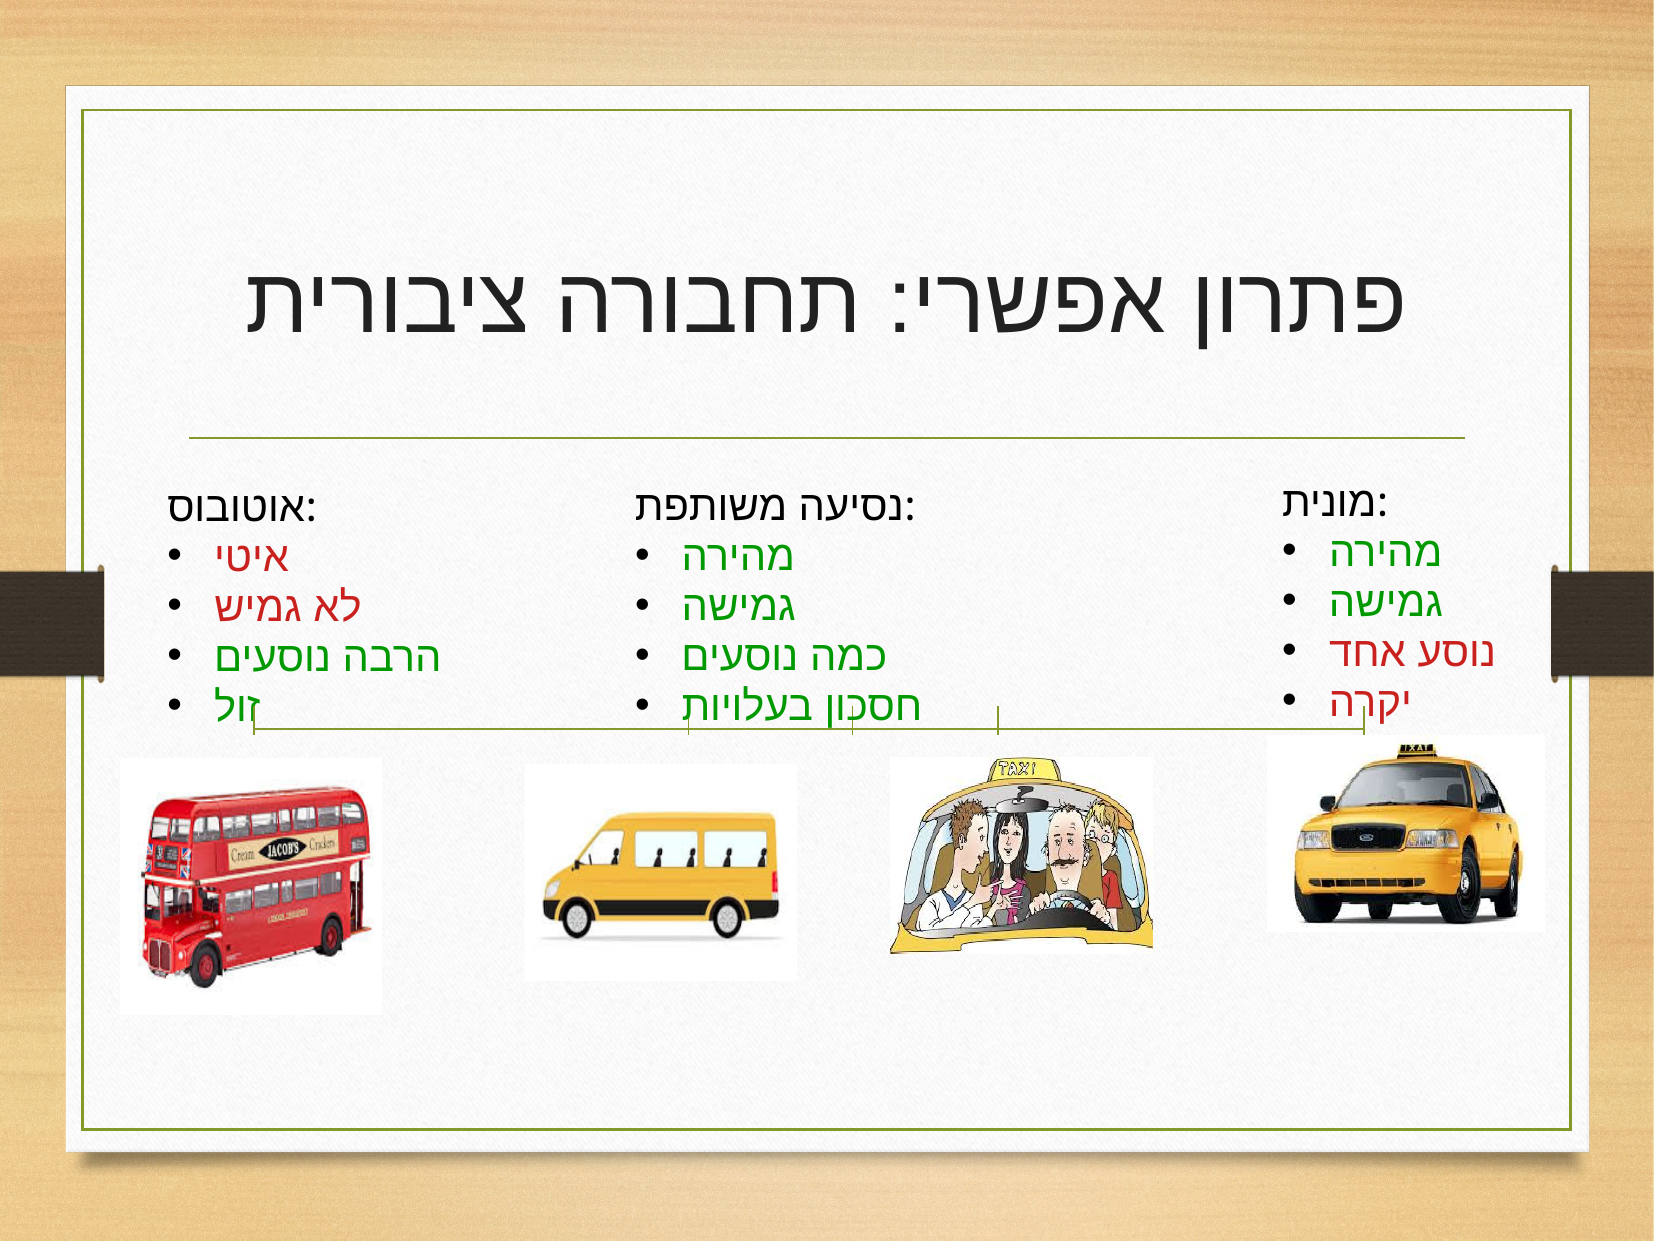

# פתרון אפשרי: תחבורה ציבורית
מונית:
מהירה
גמישה
נוסע אחד
יקרה
נסיעה משותפת:
מהירה
גמישה
כמה נוסעים
חסכון בעלויות
אוטובוס:
איטי
לא גמיש
הרבה נוסעים
זול